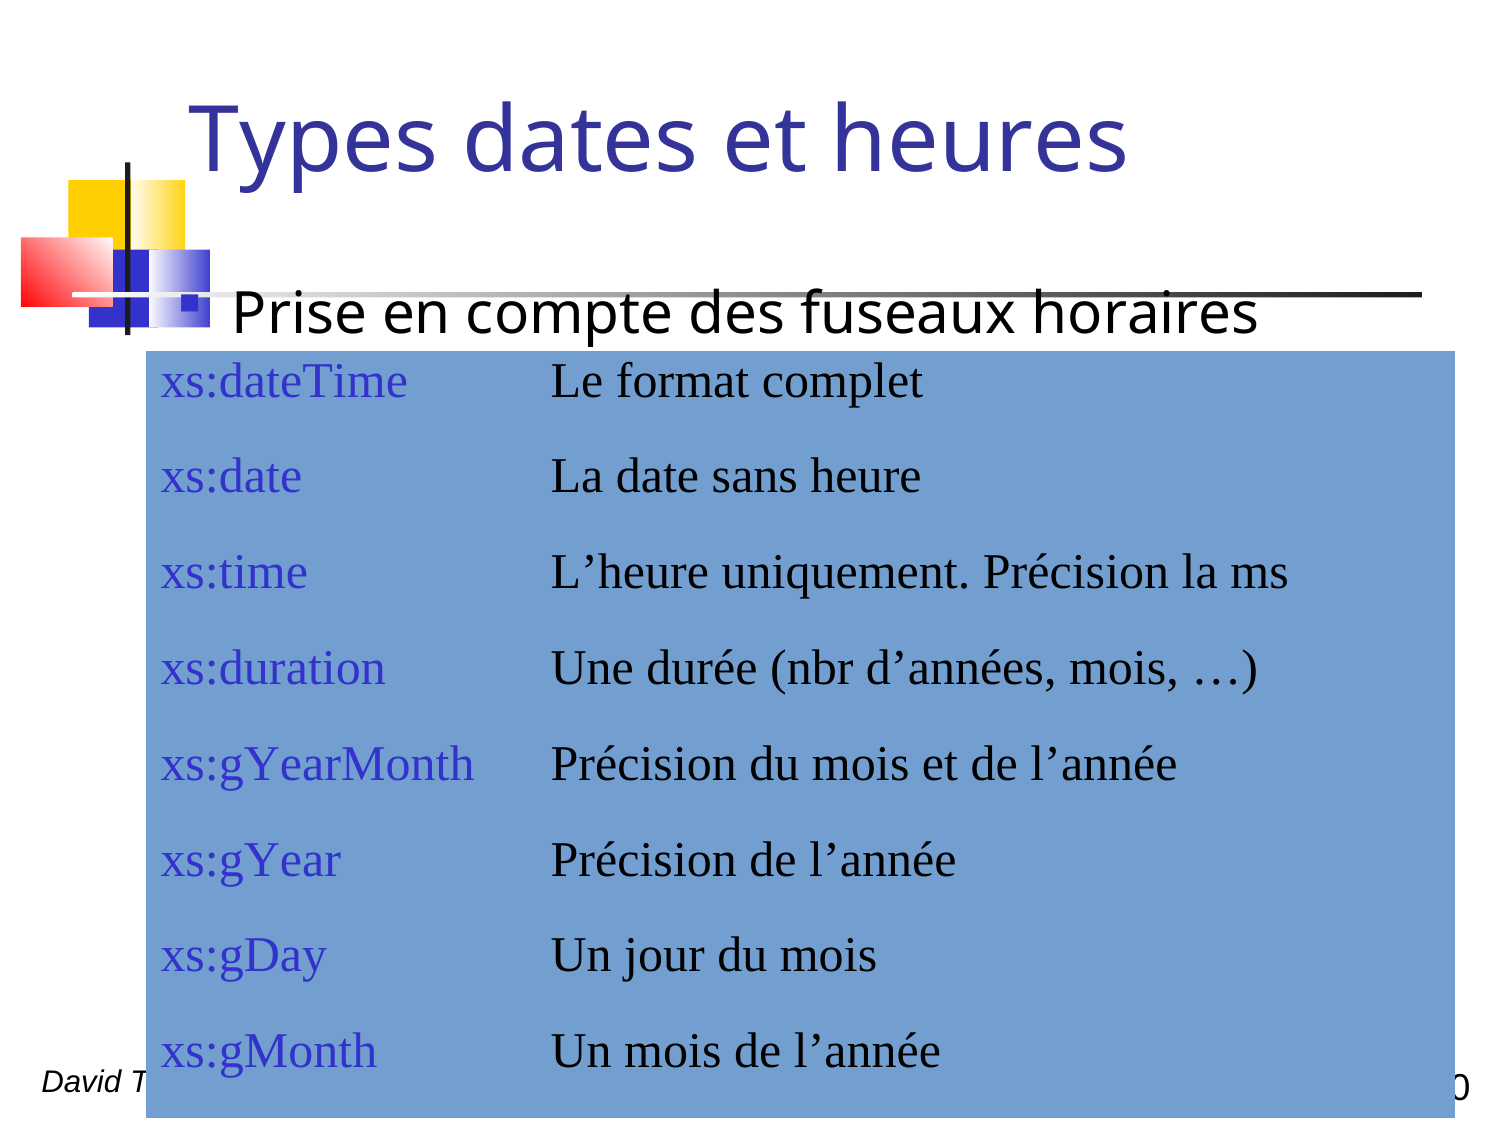

# Types dates et heures
Prise en compte des fuseaux horaires
| xs:dateTime | Le format complet |
| --- | --- |
| xs:date | La date sans heure |
| xs:time | L’heure uniquement. Précision la ms |
| xs:duration | Une durée (nbr d’années, mois, …) |
| xs:gYearMonth | Précision du mois et de l’année |
| xs:gYear | Précision de l’année |
| xs:gDay | Un jour du mois |
| xs:gMonth | Un mois de l’année |